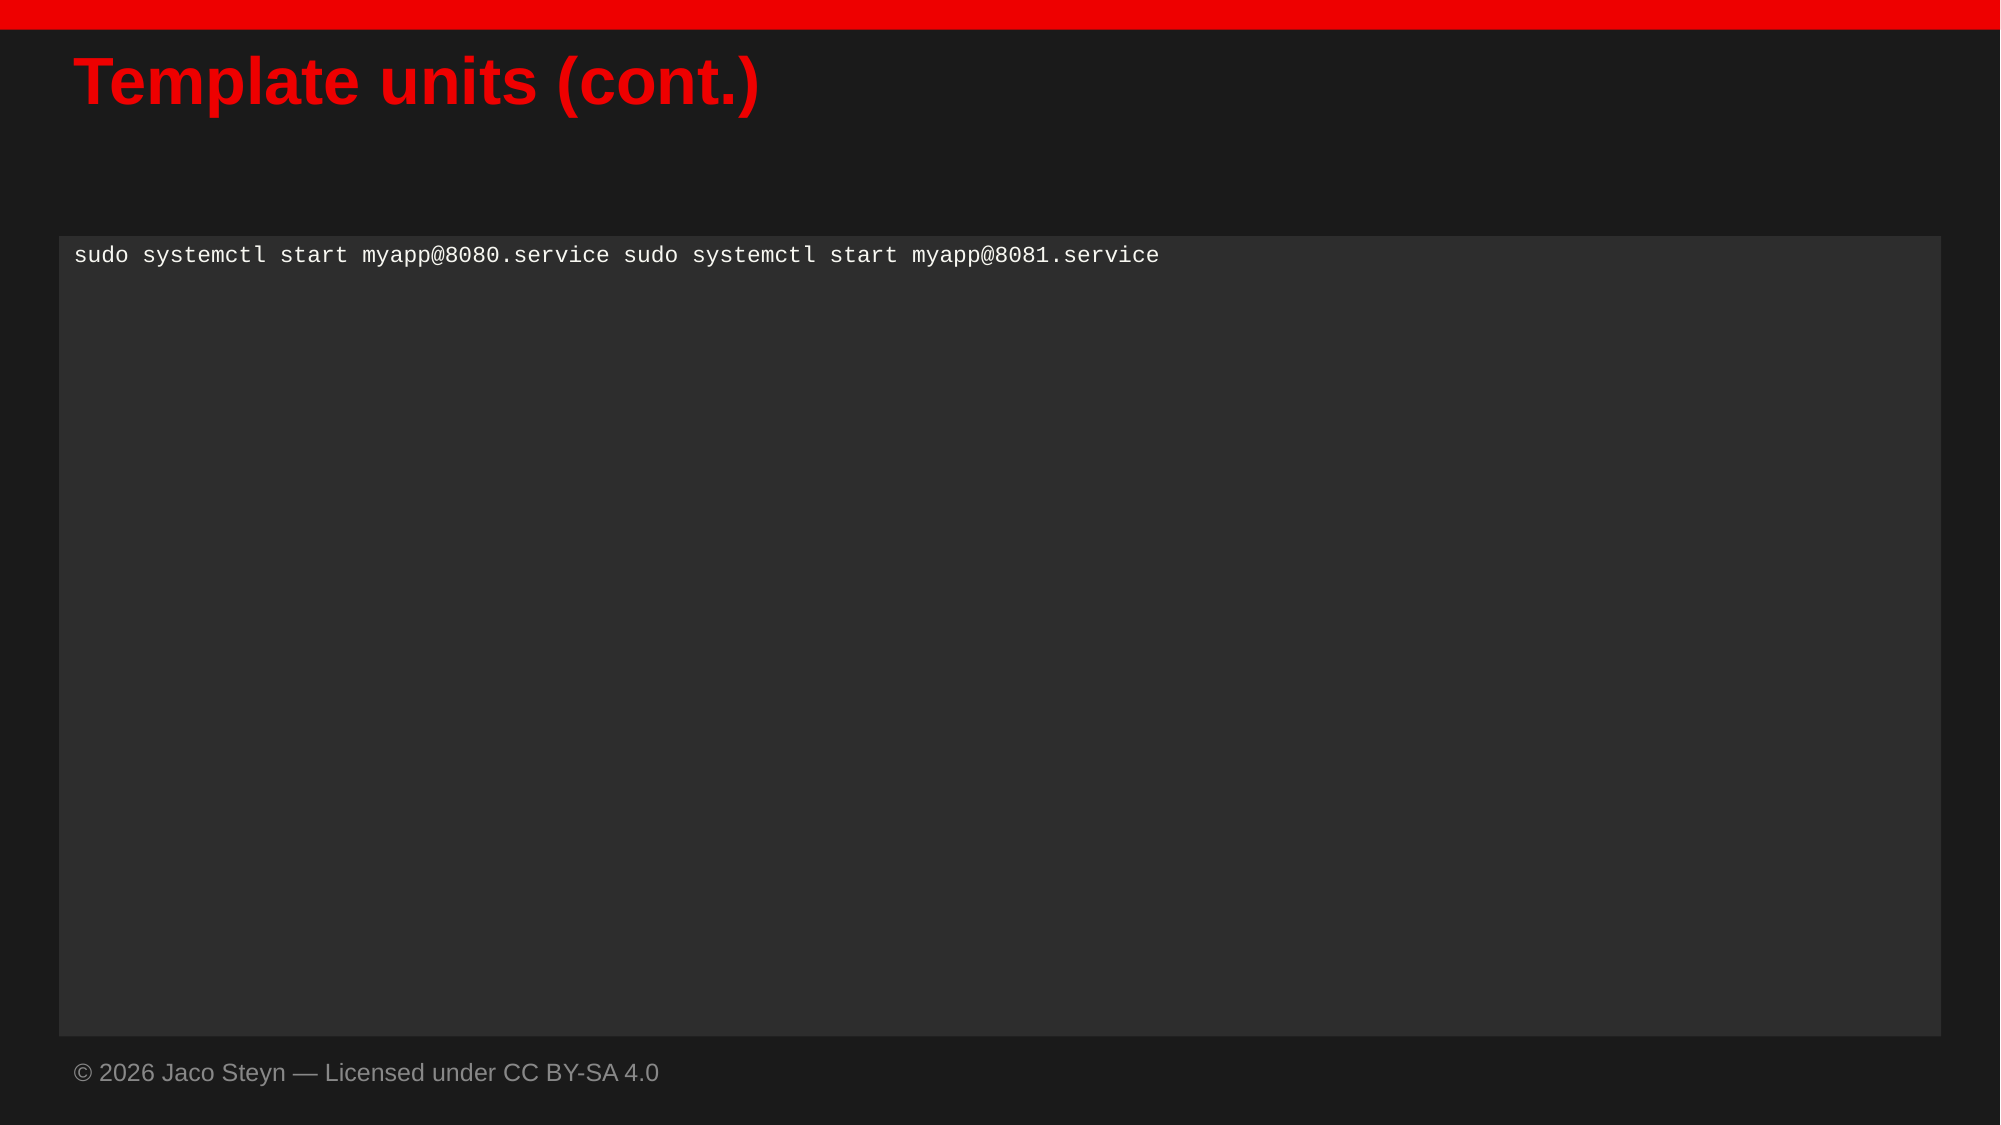

Template units (cont.)
sudo systemctl start myapp@8080.service sudo systemctl start myapp@8081.service
© 2026 Jaco Steyn — Licensed under CC BY-SA 4.0